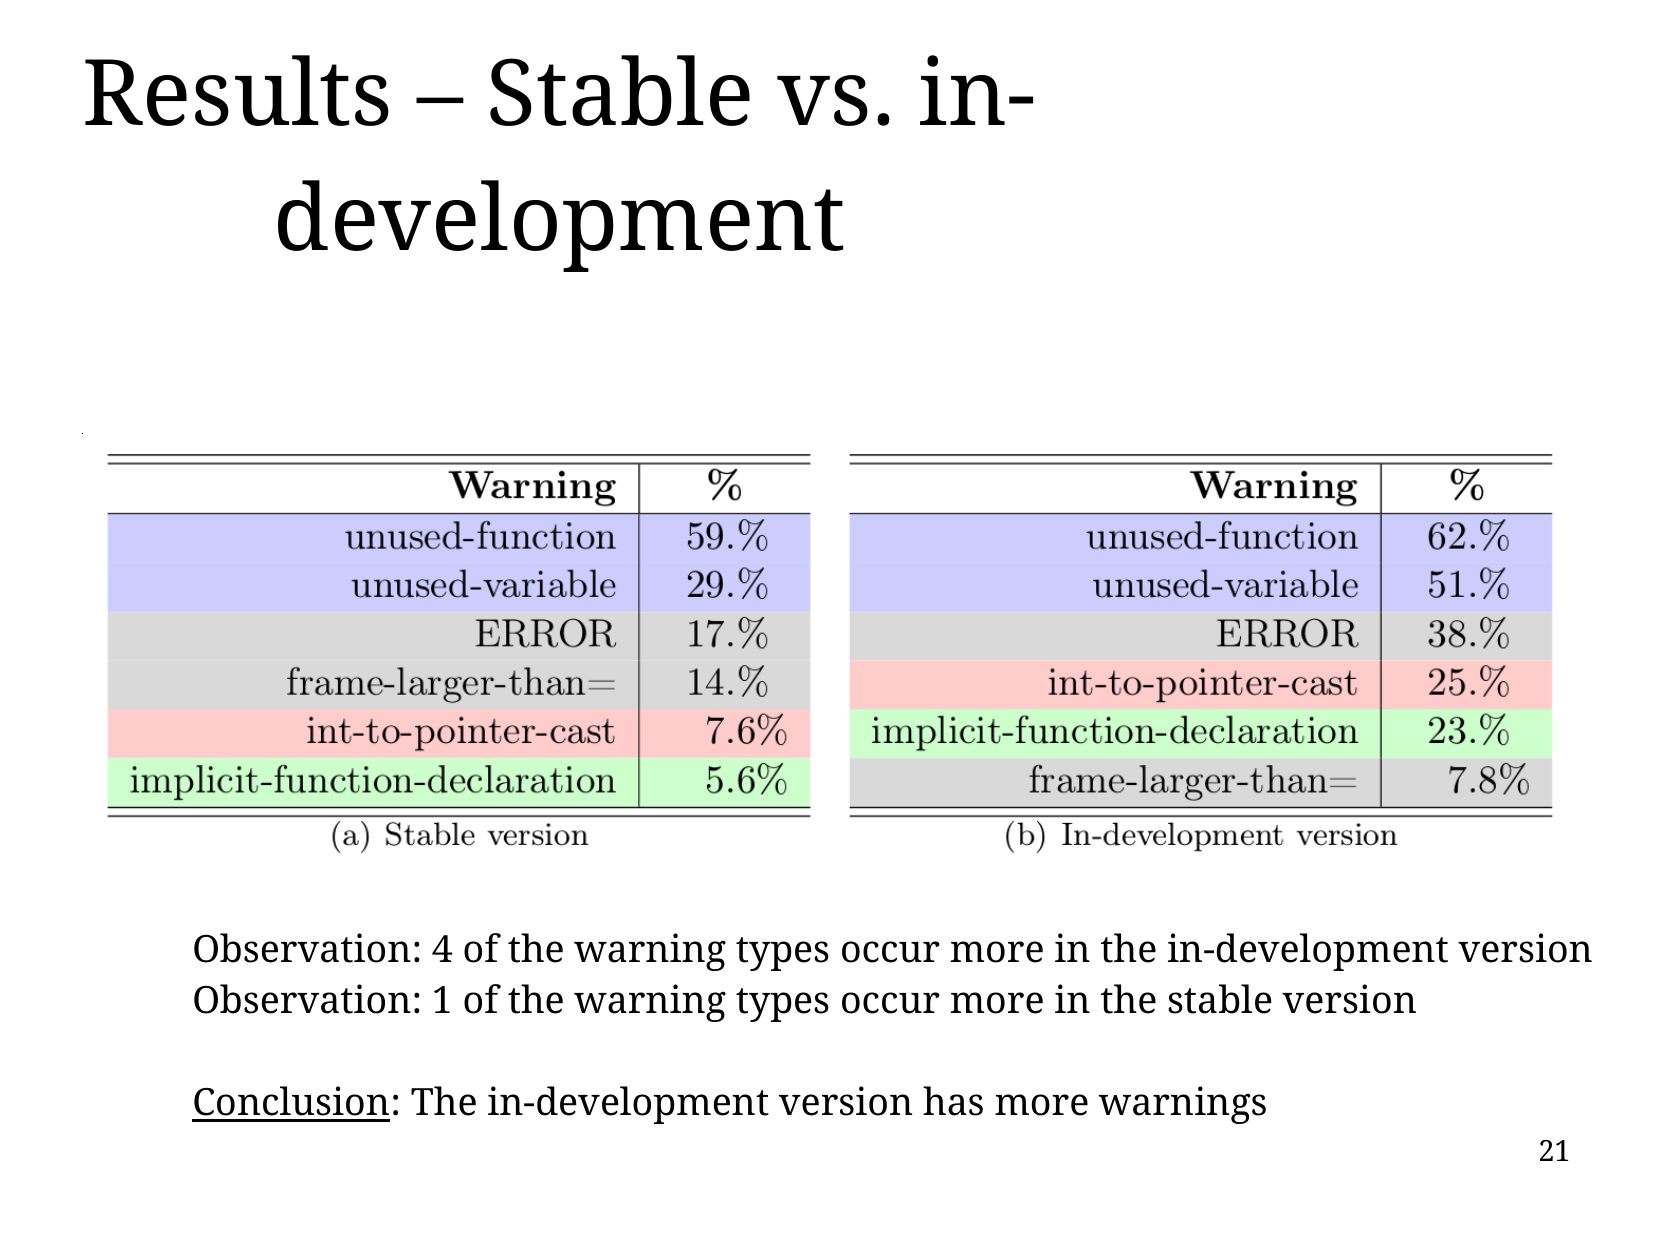

# Results – Stable vs. in-development
Observation: 4 of the warning types occur more in the in-development version
Observation: 1 of the warning types occur more in the stable version
Conclusion: The in-development version has more warnings
21